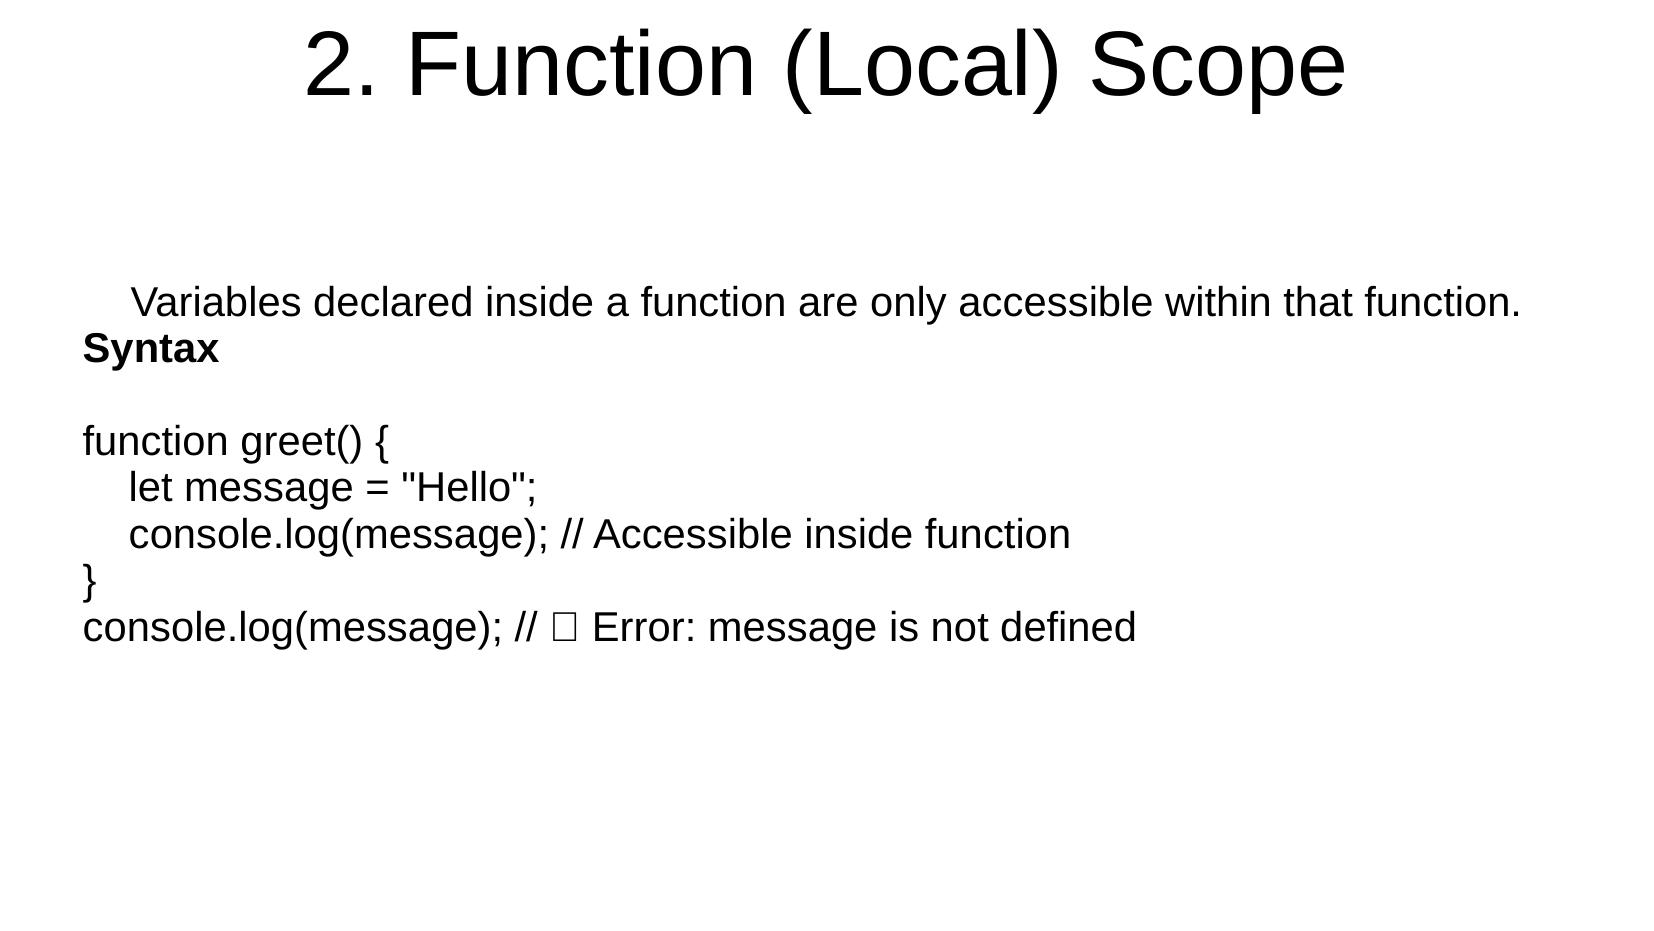

# 2. Function (Local) Scope
Variables declared inside a function are only accessible within that function.
Syntax
function greet() {
 let message = "Hello";
 console.log(message); // Accessible inside function
}
console.log(message); // ❌ Error: message is not defined